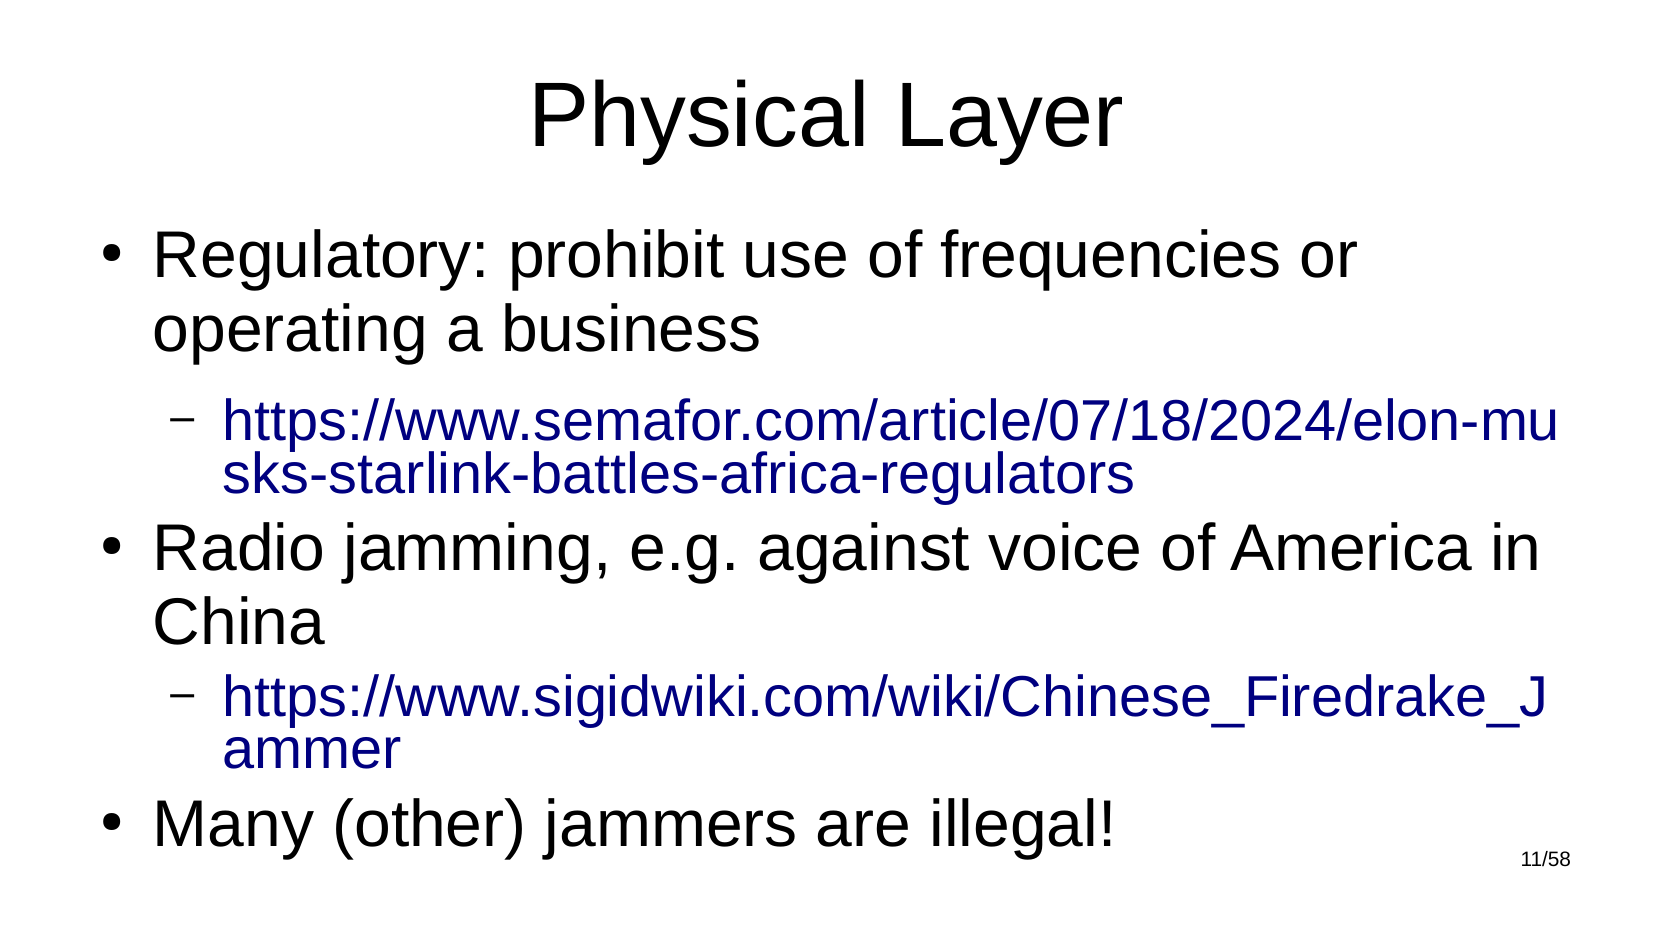

# Physical Layer
Regulatory: prohibit use of frequencies or operating a business
https://www.semafor.com/article/07/18/2024/elon-musks-starlink-battles-africa-regulators
Radio jamming, e.g. against voice of America in China
https://www.sigidwiki.com/wiki/Chinese_Firedrake_Jammer
Many (other) jammers are illegal!
11